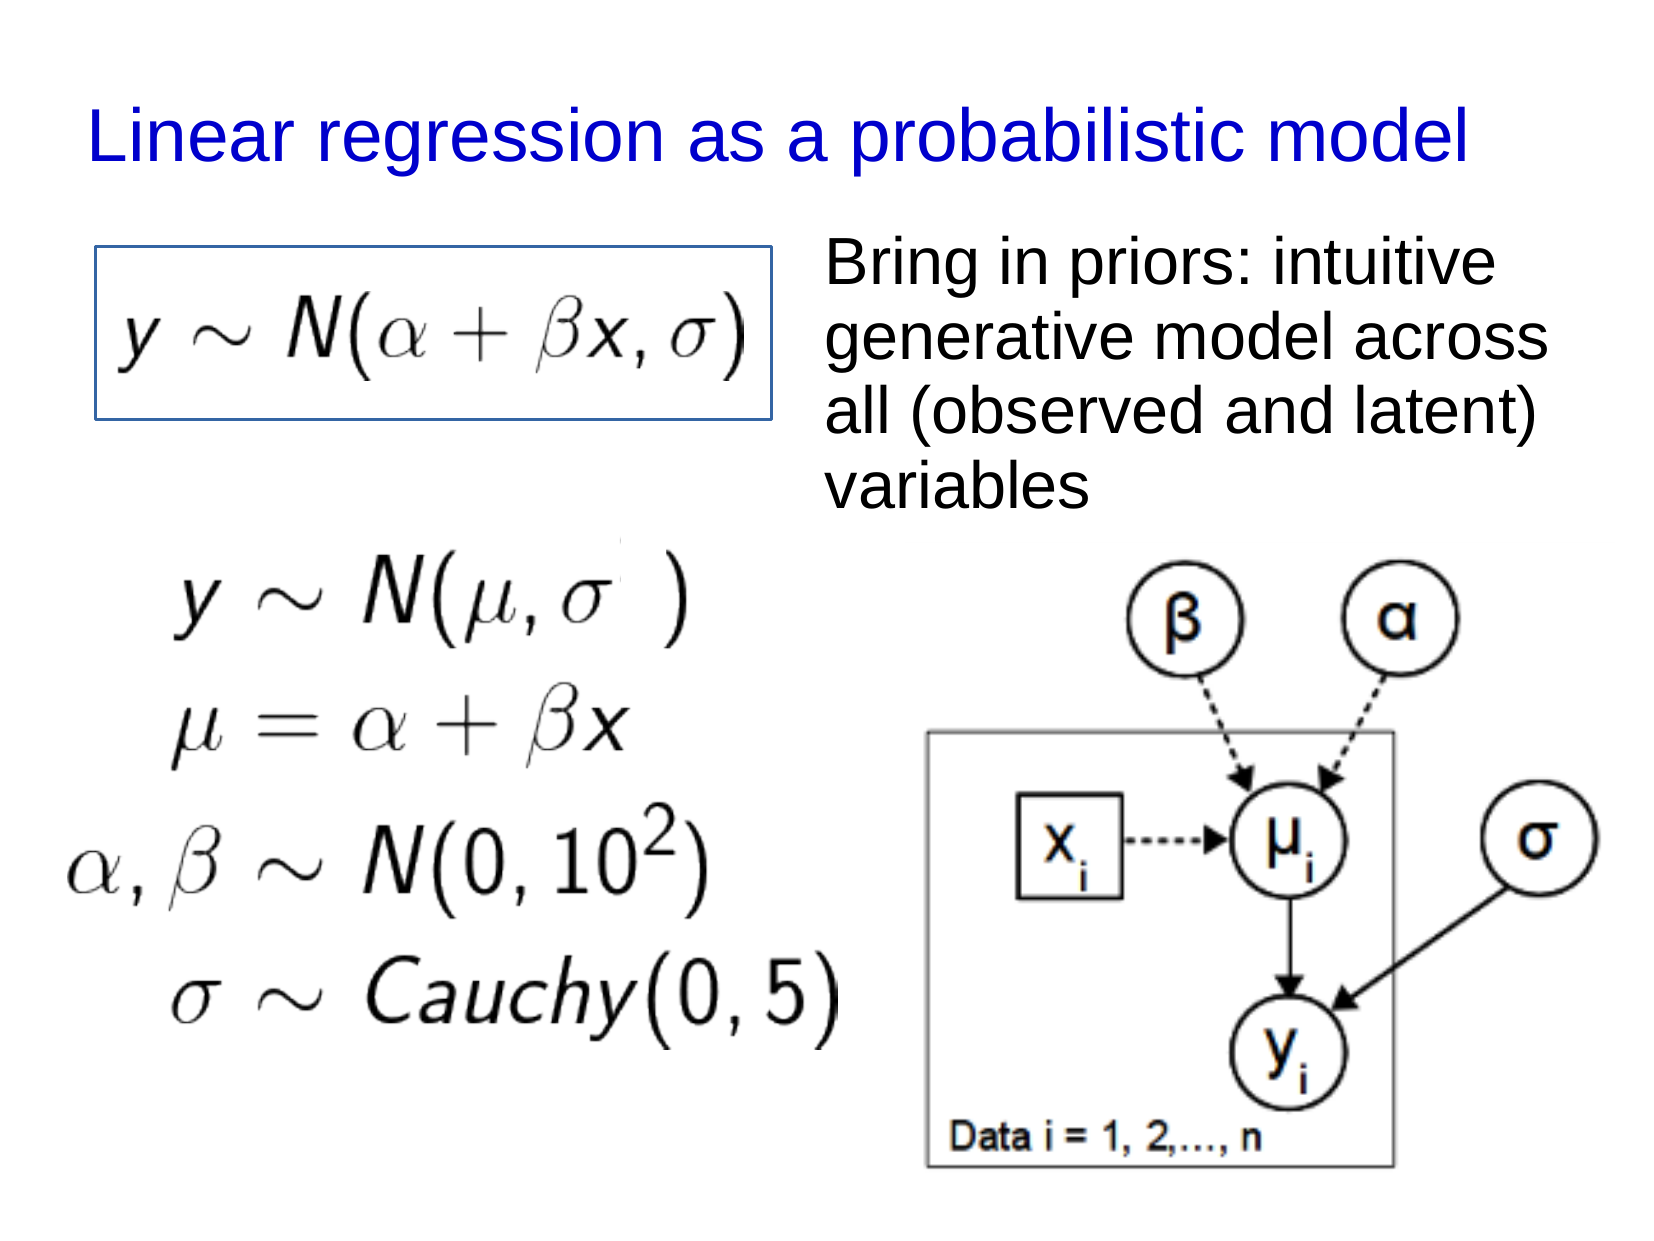

# Linear regression as a probabilistic model
Bring in priors: intuitive generative model across all (observed and latent) variables
9